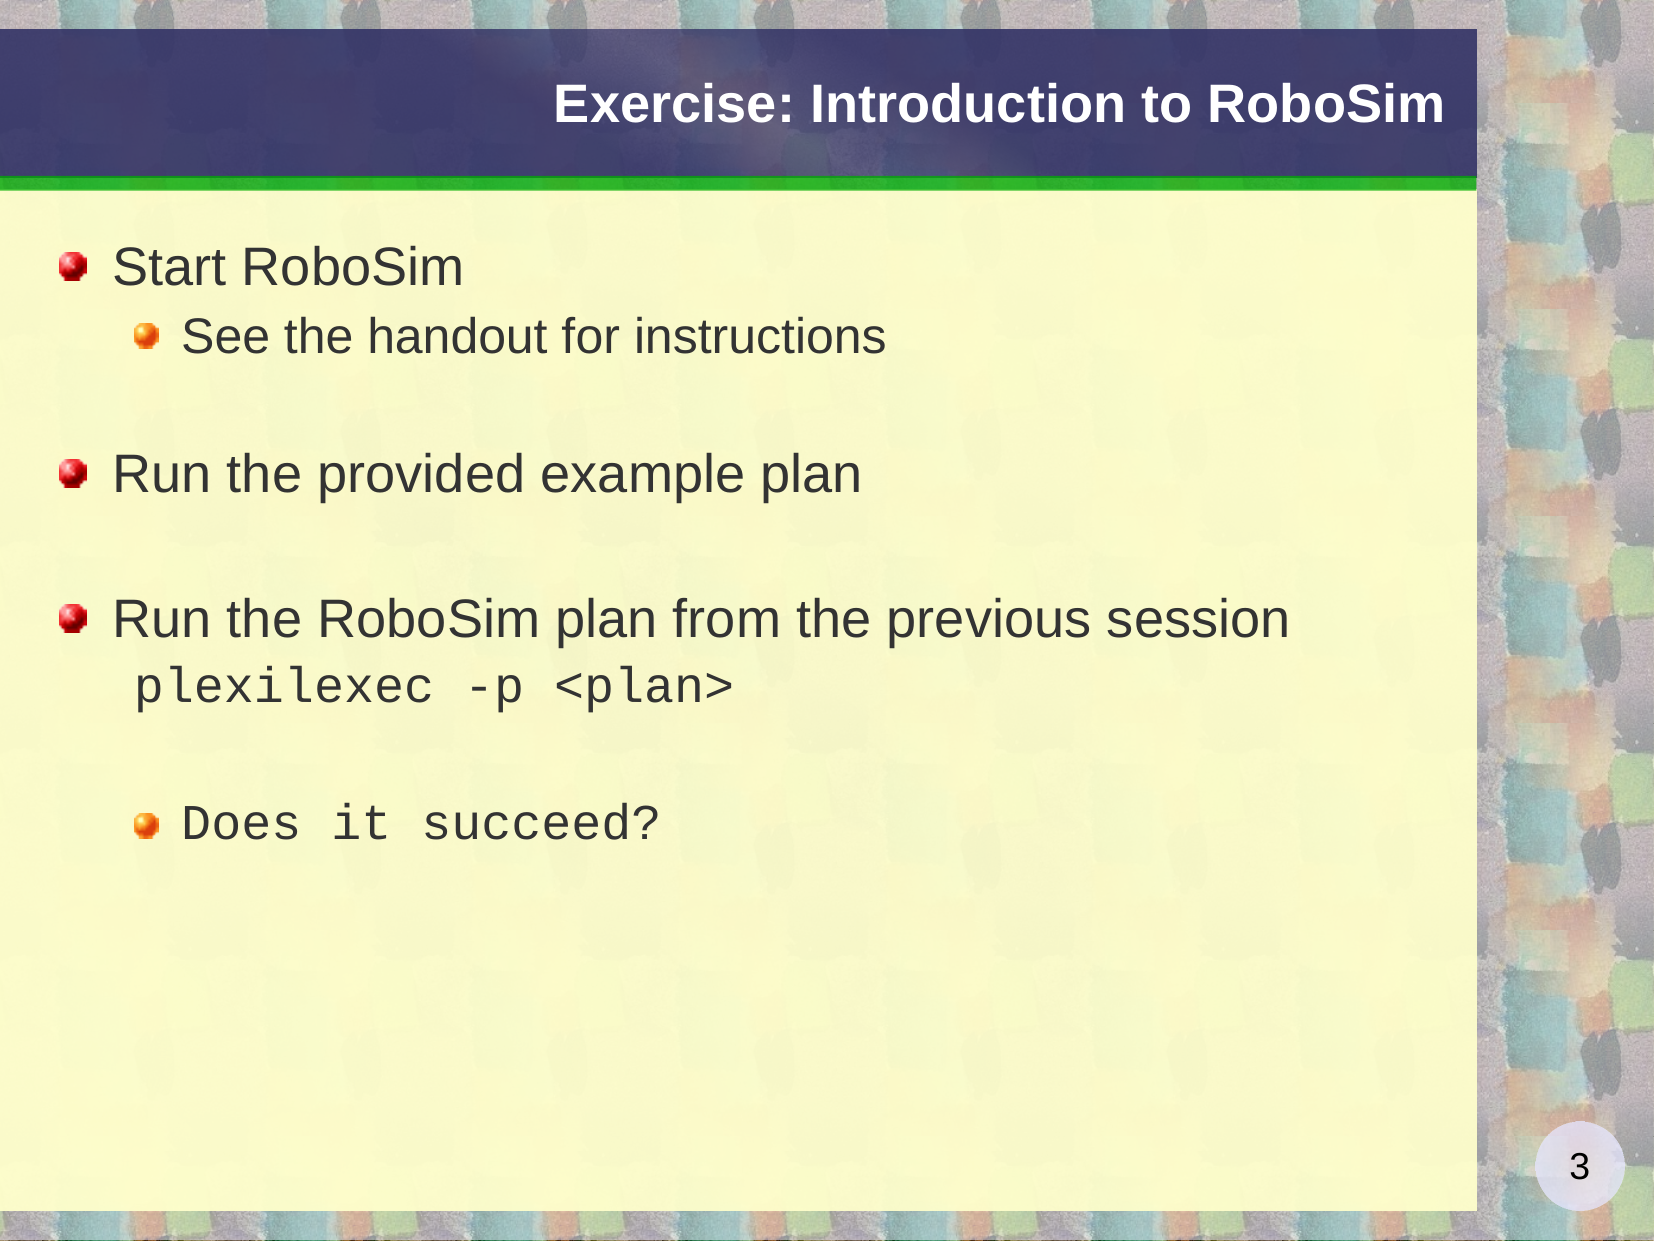

# Exercise: Introduction to RoboSim
Start RoboSim
See the handout for instructions
Run the provided example plan
Run the RoboSim plan from the previous session
plexilexec -p <plan>
Does it succeed?